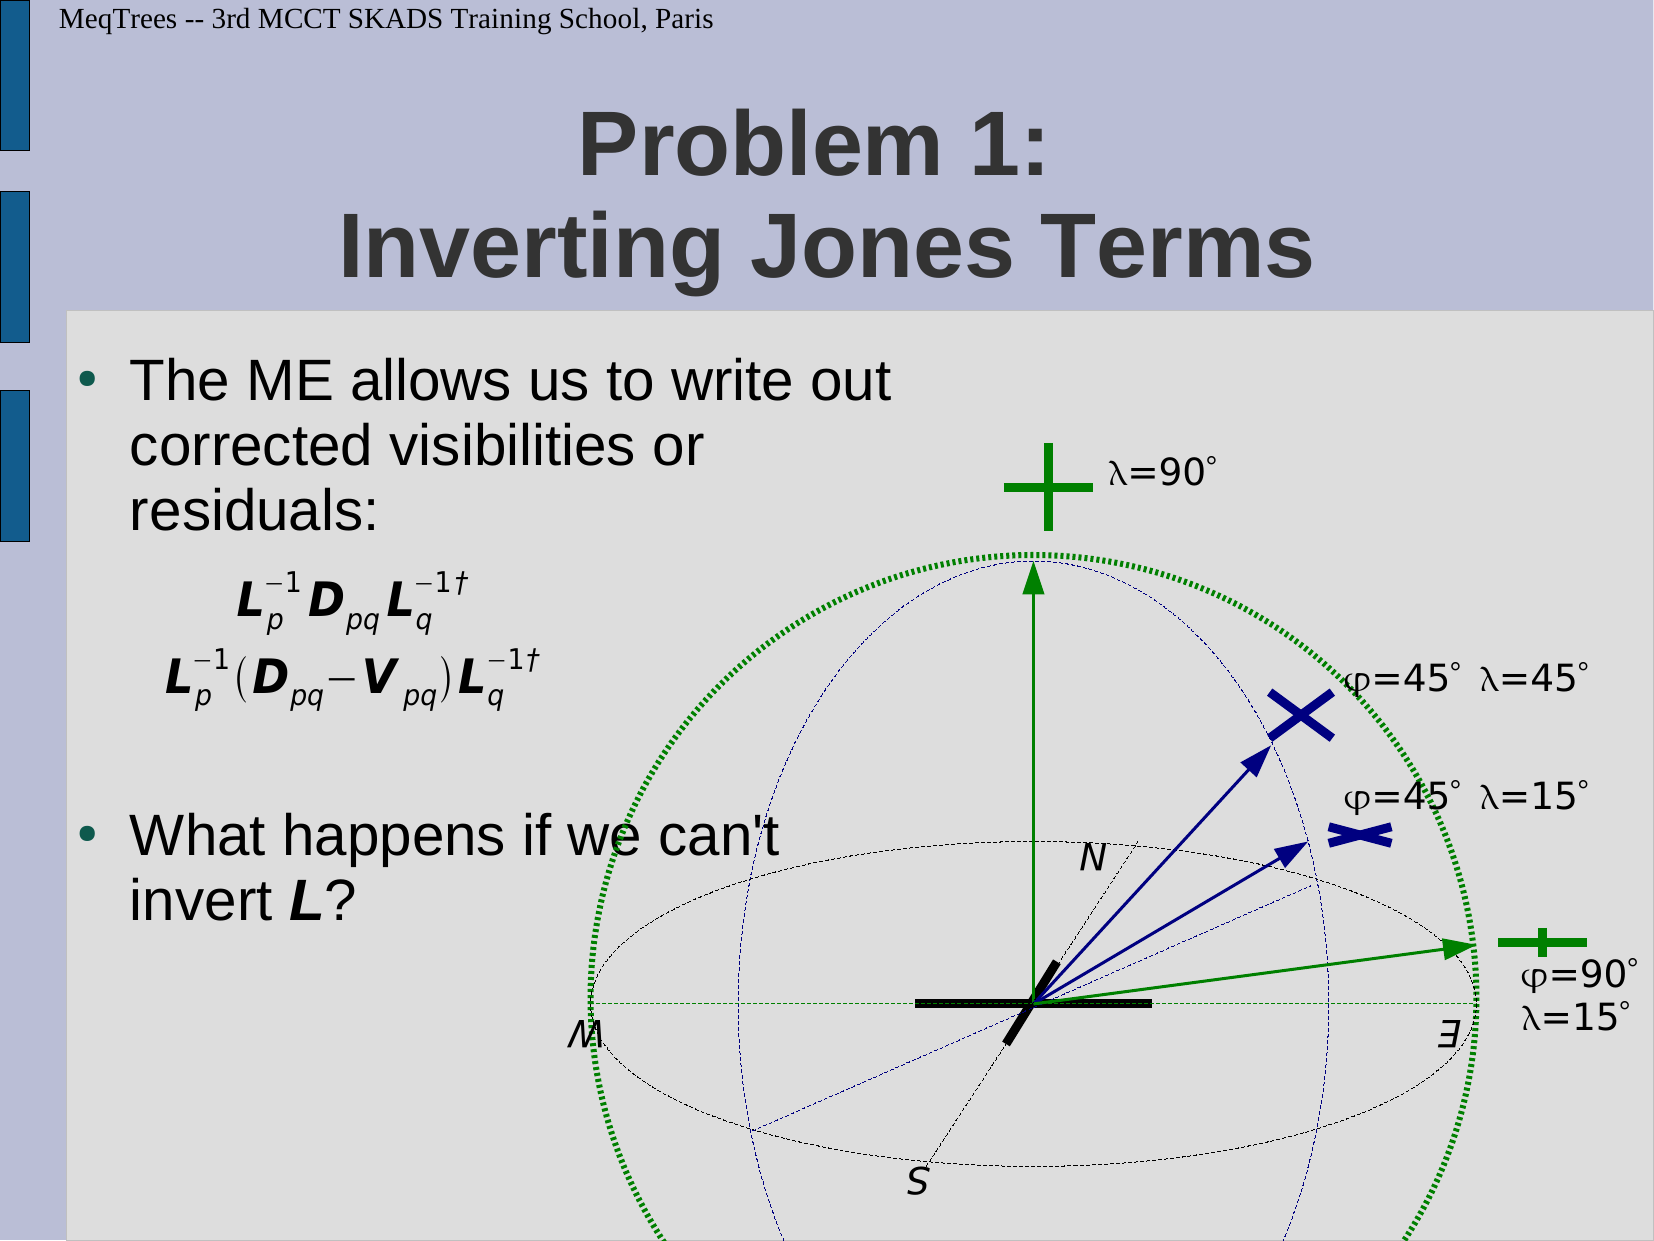

MeqTrees -- 3rd MCCT SKADS Training School, Paris
# Problem 1: Inverting Jones Terms
The ME allows us to write out corrected visibilities or residuals:
What happens if we can't invert L?
=90˚
=45˚ =45˚
=45˚ =15˚
N
=90˚
=15˚
W
E
S